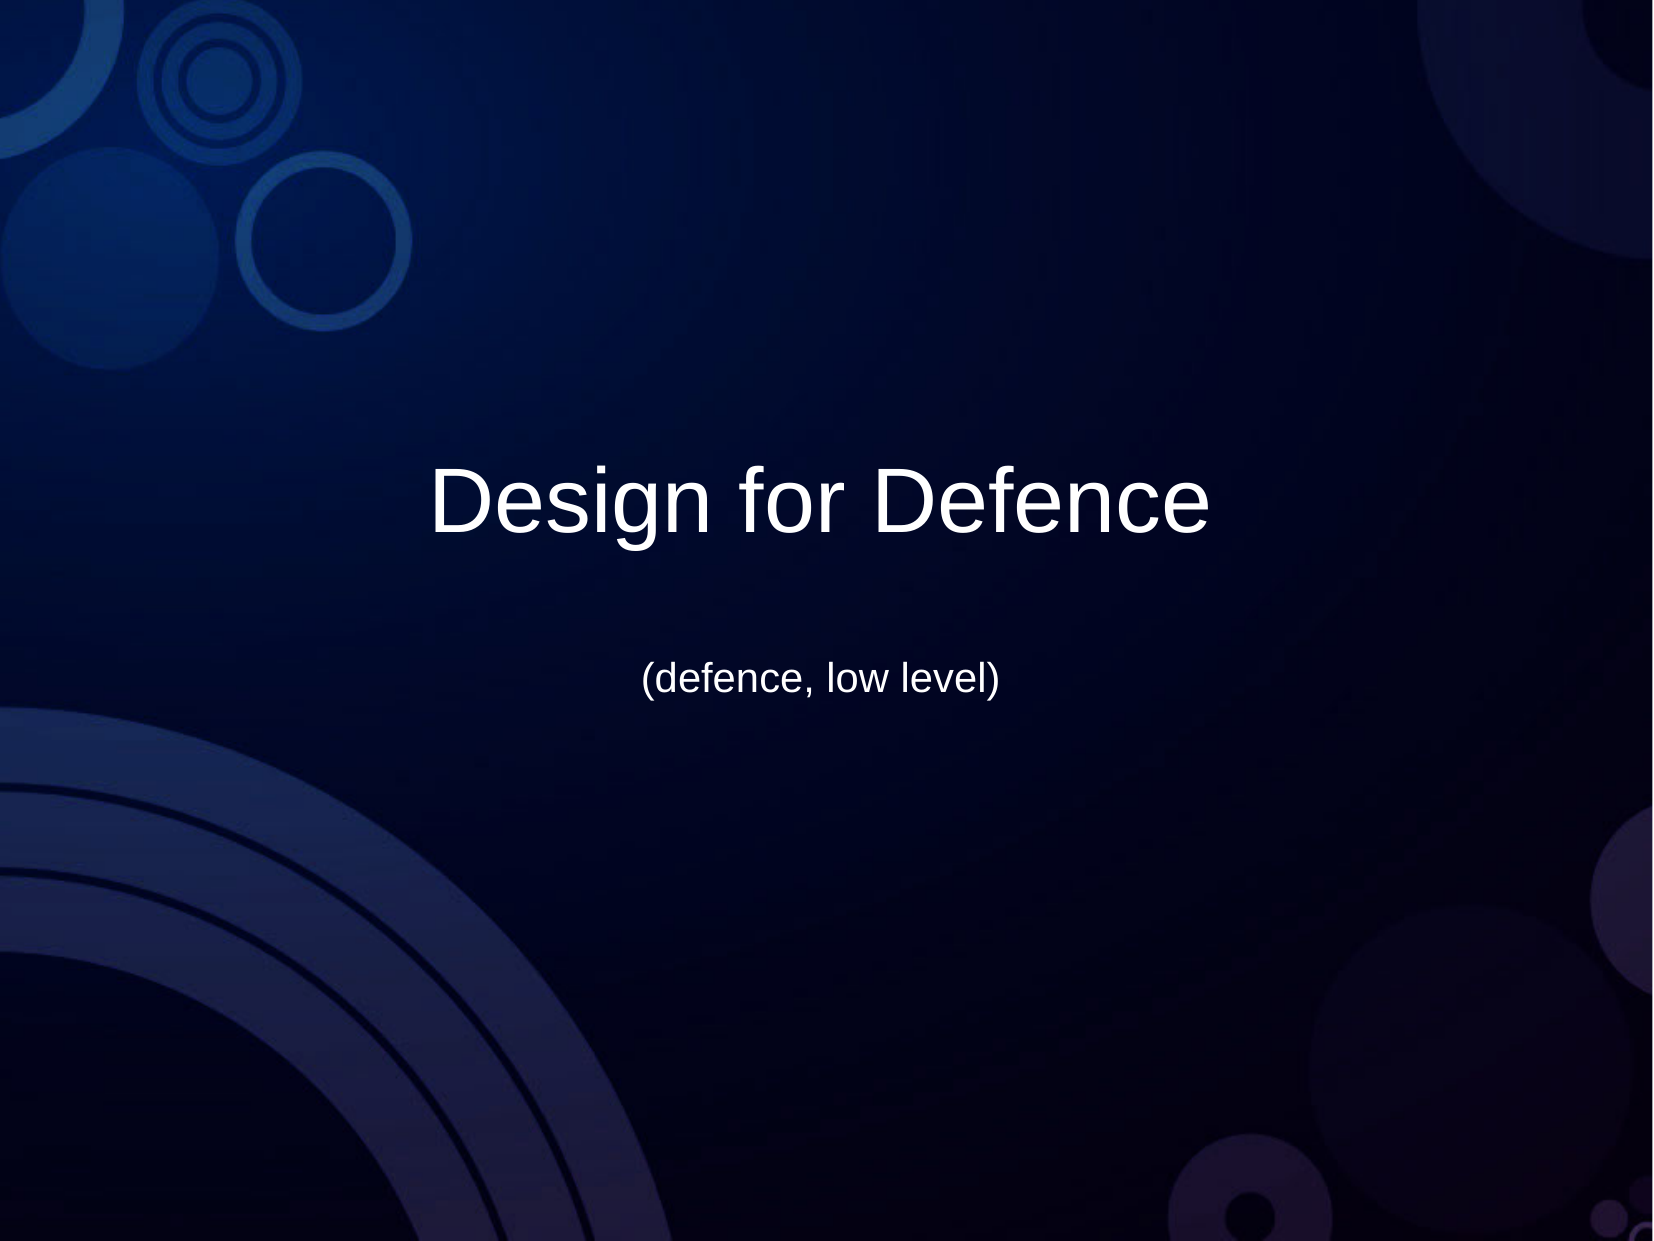

# Design for Defence (defence, low level)